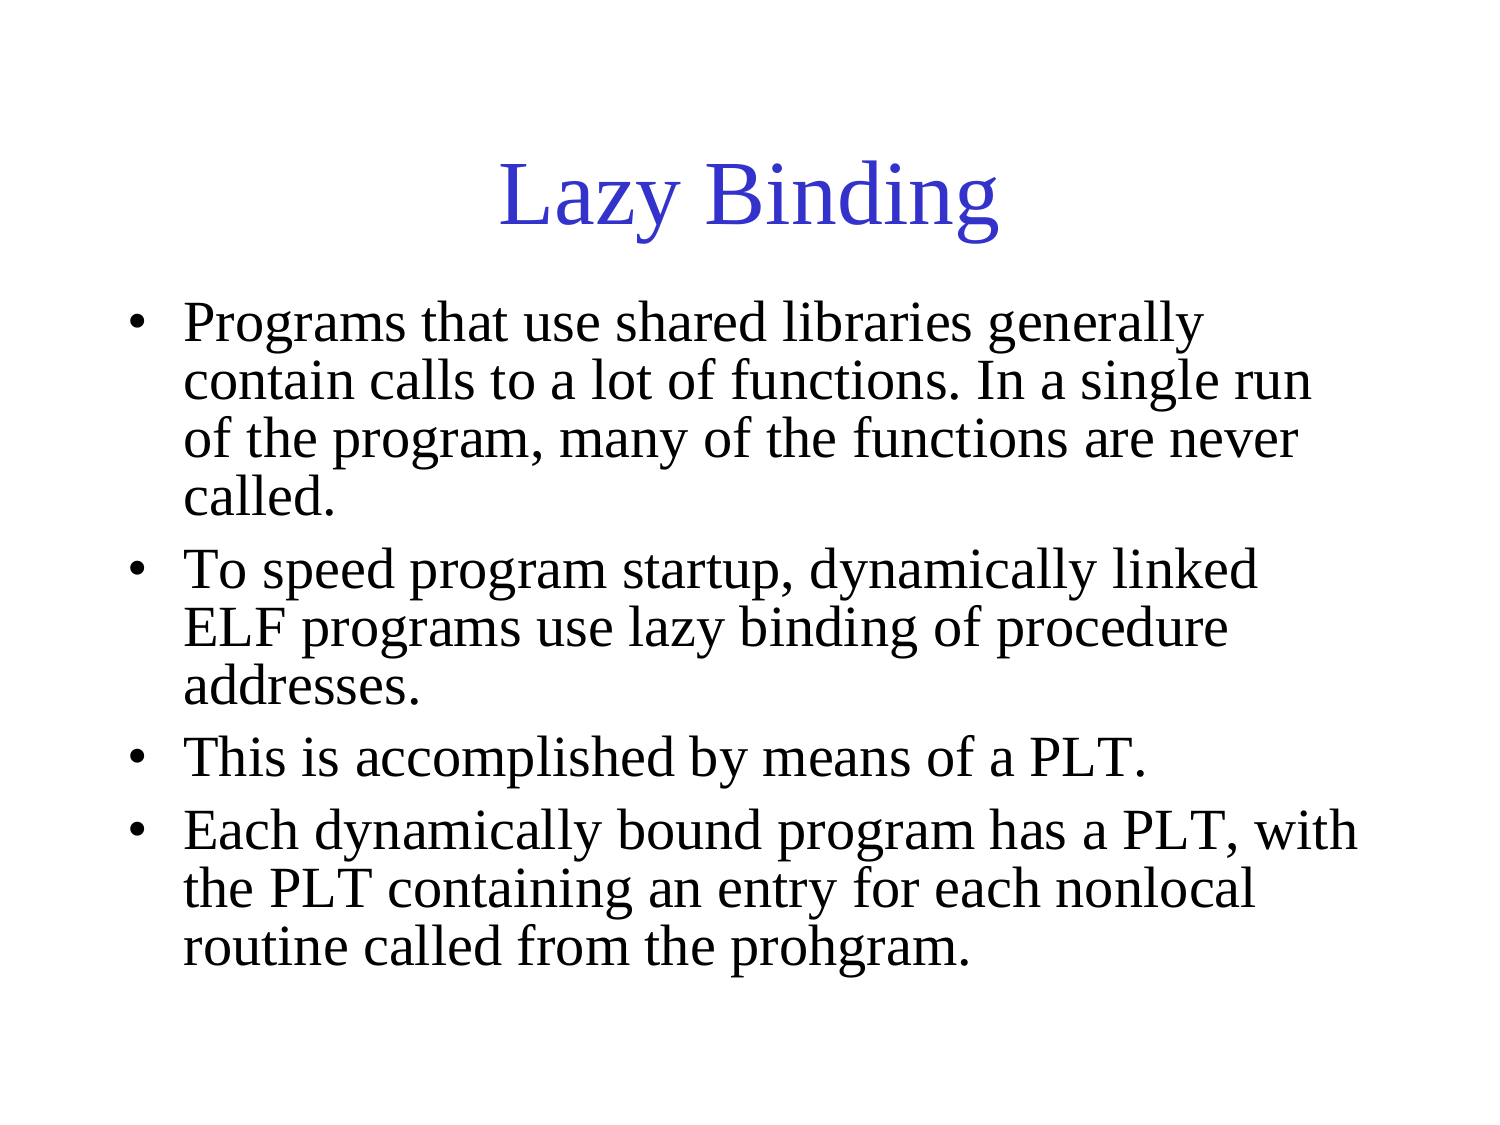

# Lazy Binding
Programs that use shared libraries generally contain calls to a lot of functions. In a single run of the program, many of the functions are never called.
To speed program startup, dynamically linked ELF programs use lazy binding of procedure addresses.
This is accomplished by means of a PLT.
Each dynamically bound program has a PLT, with the PLT containing an entry for each nonlocal routine called from the prohgram.